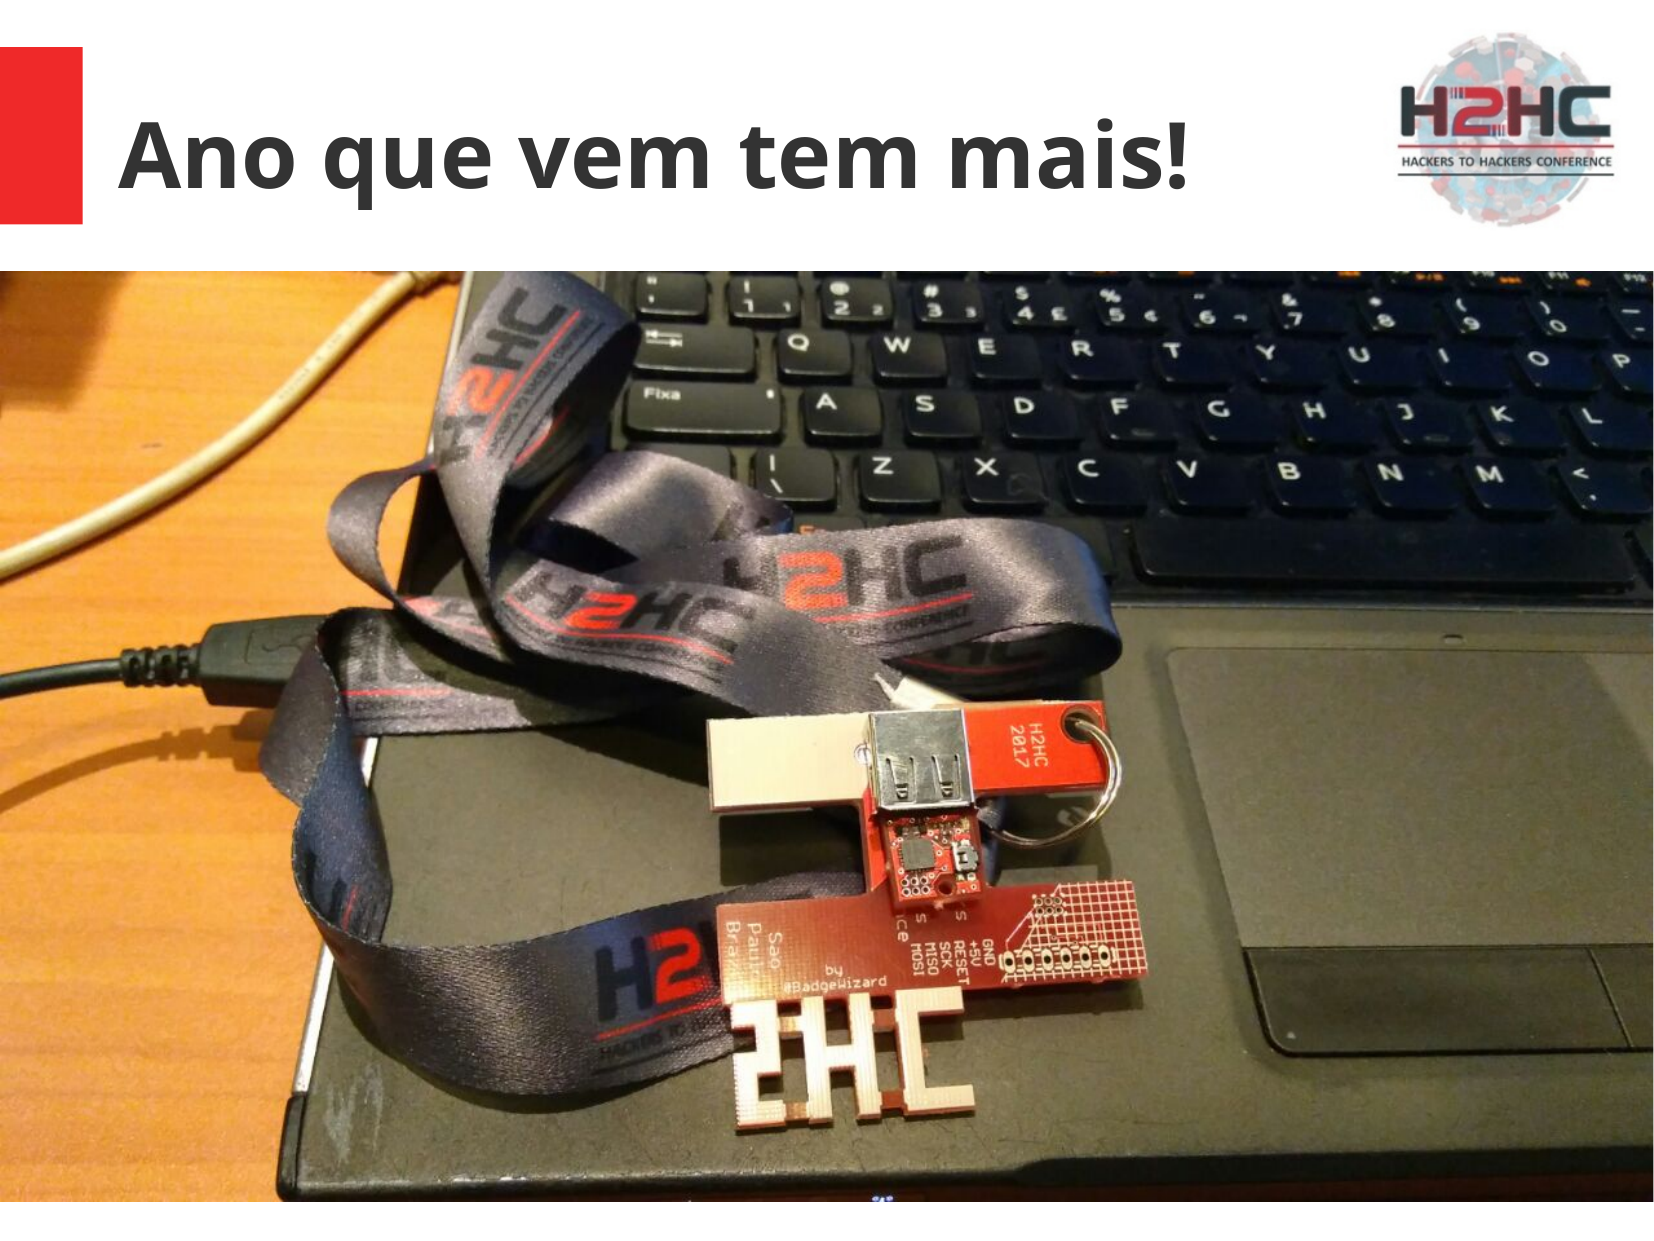

# Ano que vem tem mais!
26